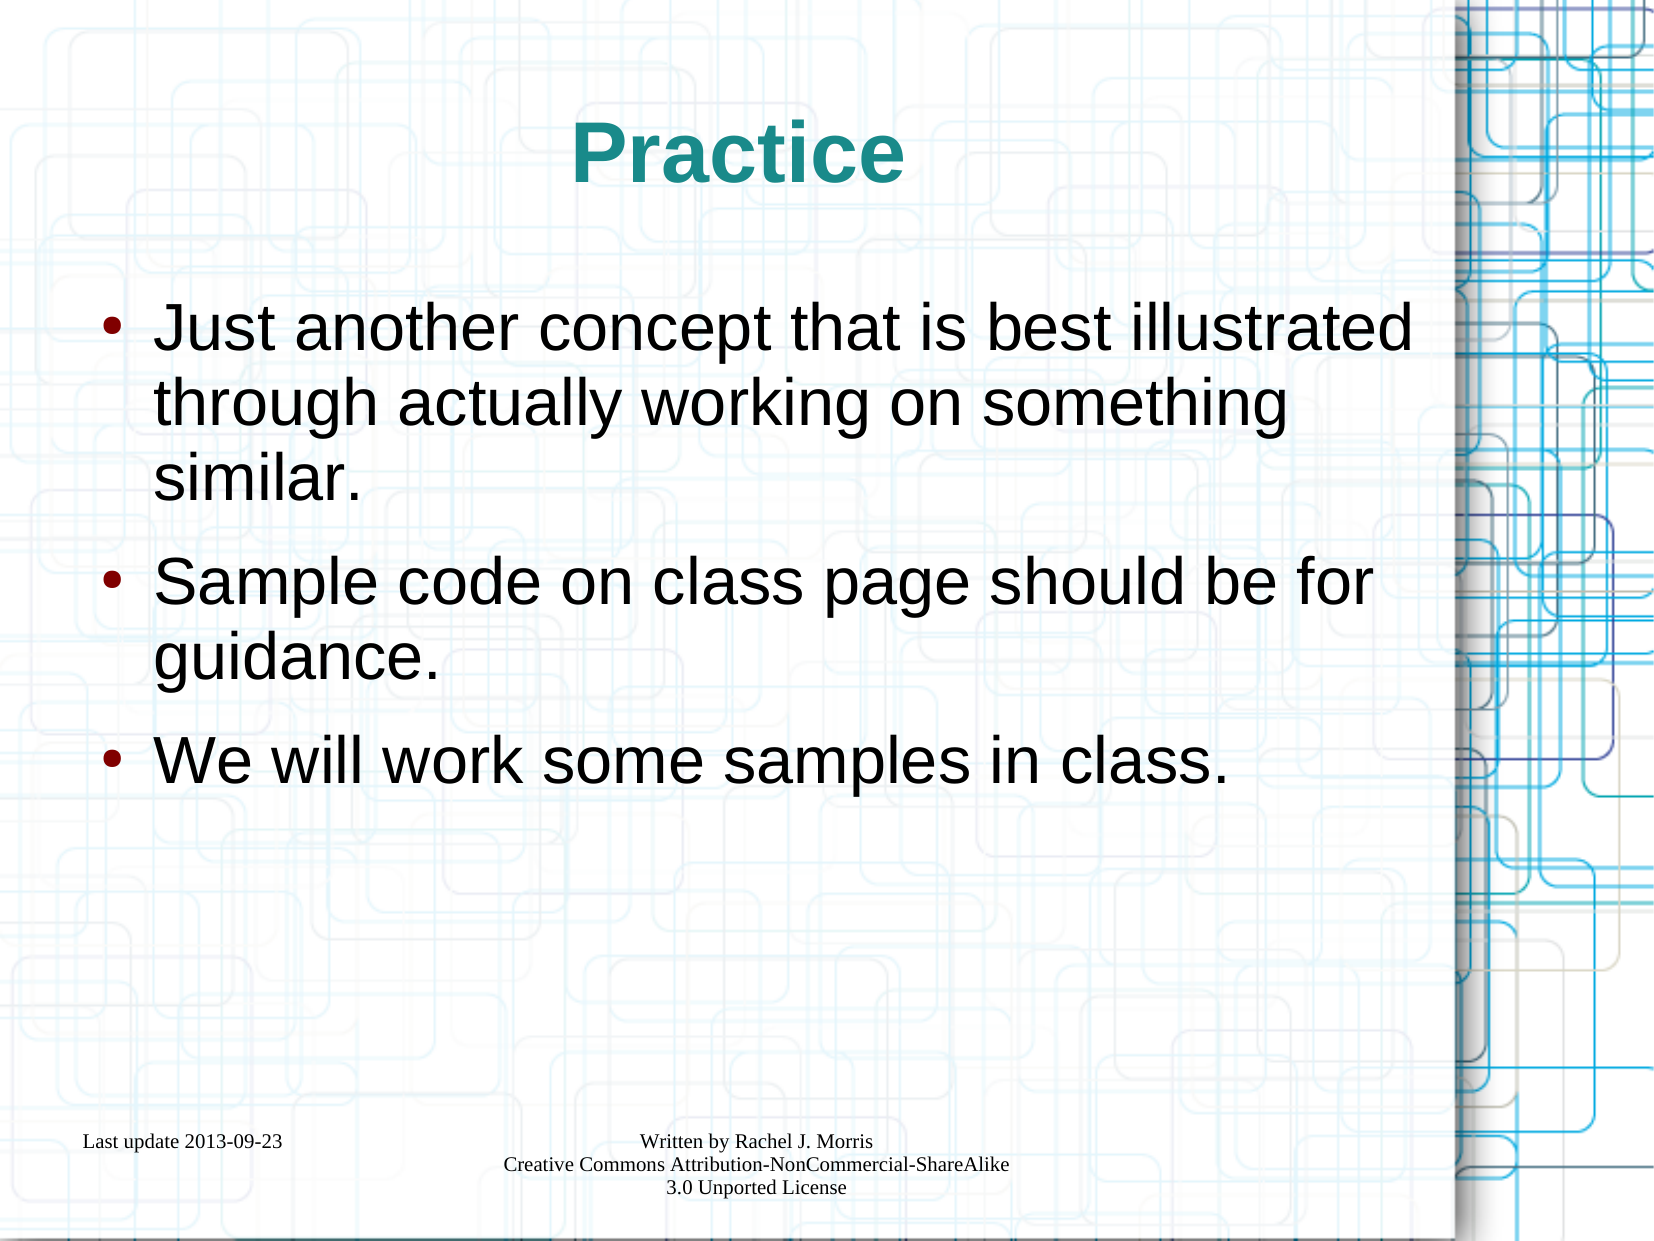

# Practice
Just another concept that is best illustrated through actually working on something similar.
Sample code on class page should be for guidance.
We will work some samples in class.